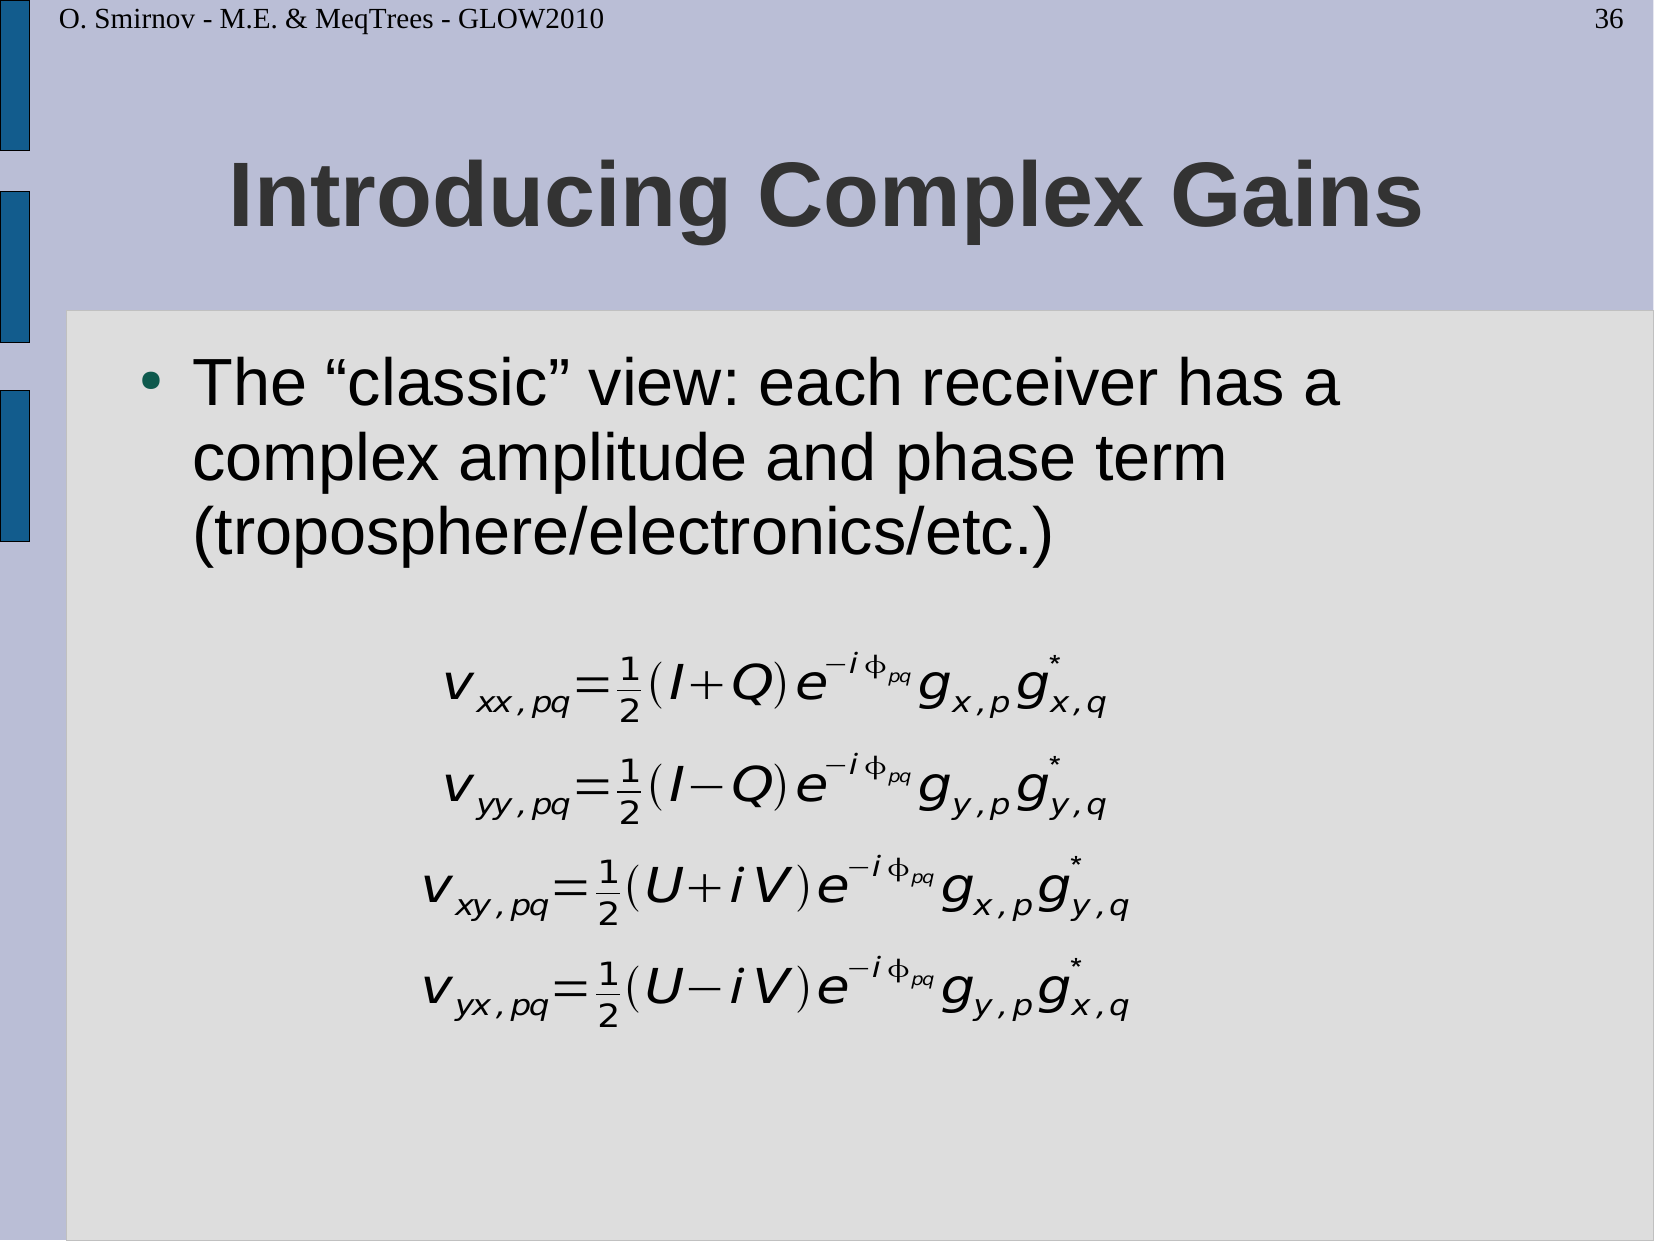

O. Smirnov - M.E. & MeqTrees - GLOW2010
36
# Introducing Complex Gains
The “classic” view: each receiver has a complex amplitude and phase term (troposphere/electronics/etc.)